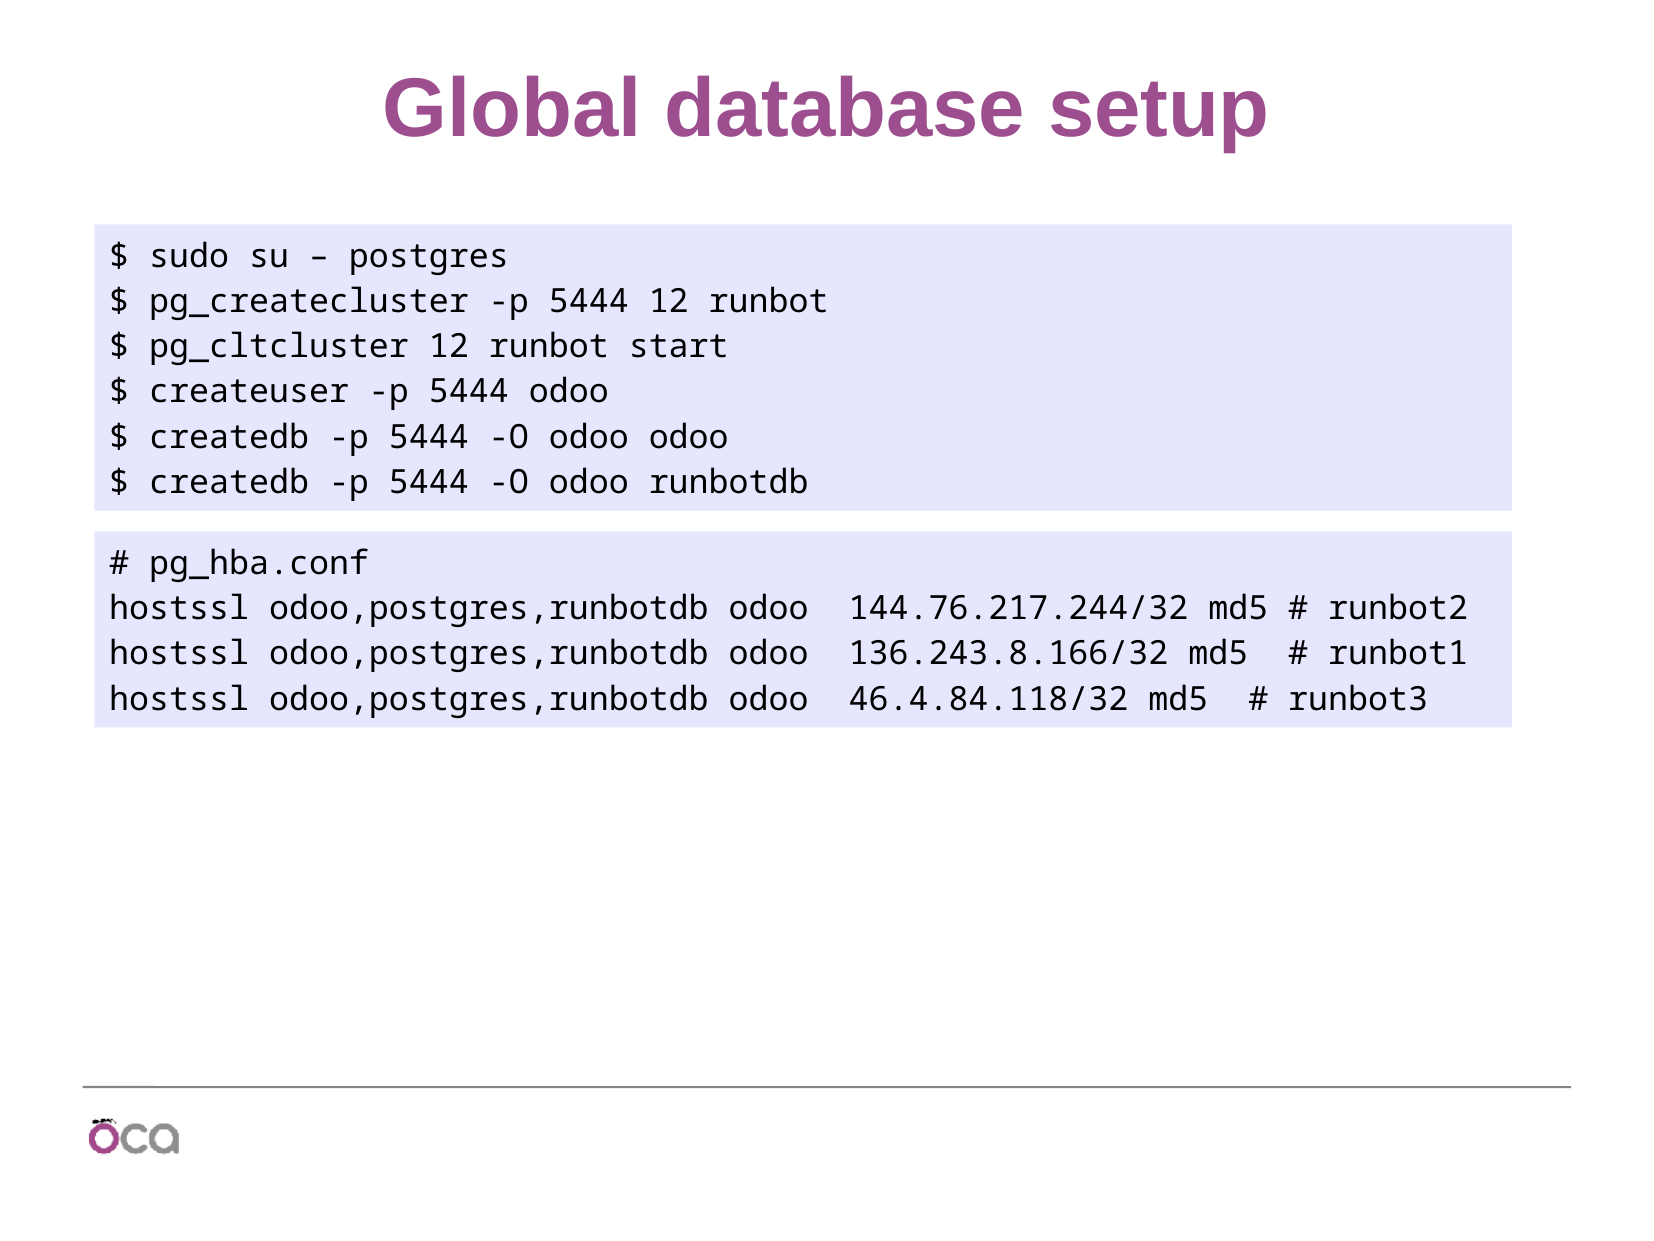

# Global database setup
$ sudo su – postgres
$ pg_createcluster -p 5444 12 runbot
$ pg_cltcluster 12 runbot start
$ createuser -p 5444 odoo
$ createdb -p 5444 -O odoo odoo
$ createdb -p 5444 -O odoo runbotdb
# pg_hba.conf
hostssl odoo,postgres,runbotdb odoo 144.76.217.244/32 md5 # runbot2
hostssl odoo,postgres,runbotdb odoo 136.243.8.166/32 md5 # runbot1
hostssl odoo,postgres,runbotdb odoo 46.4.84.118/32 md5 # runbot3